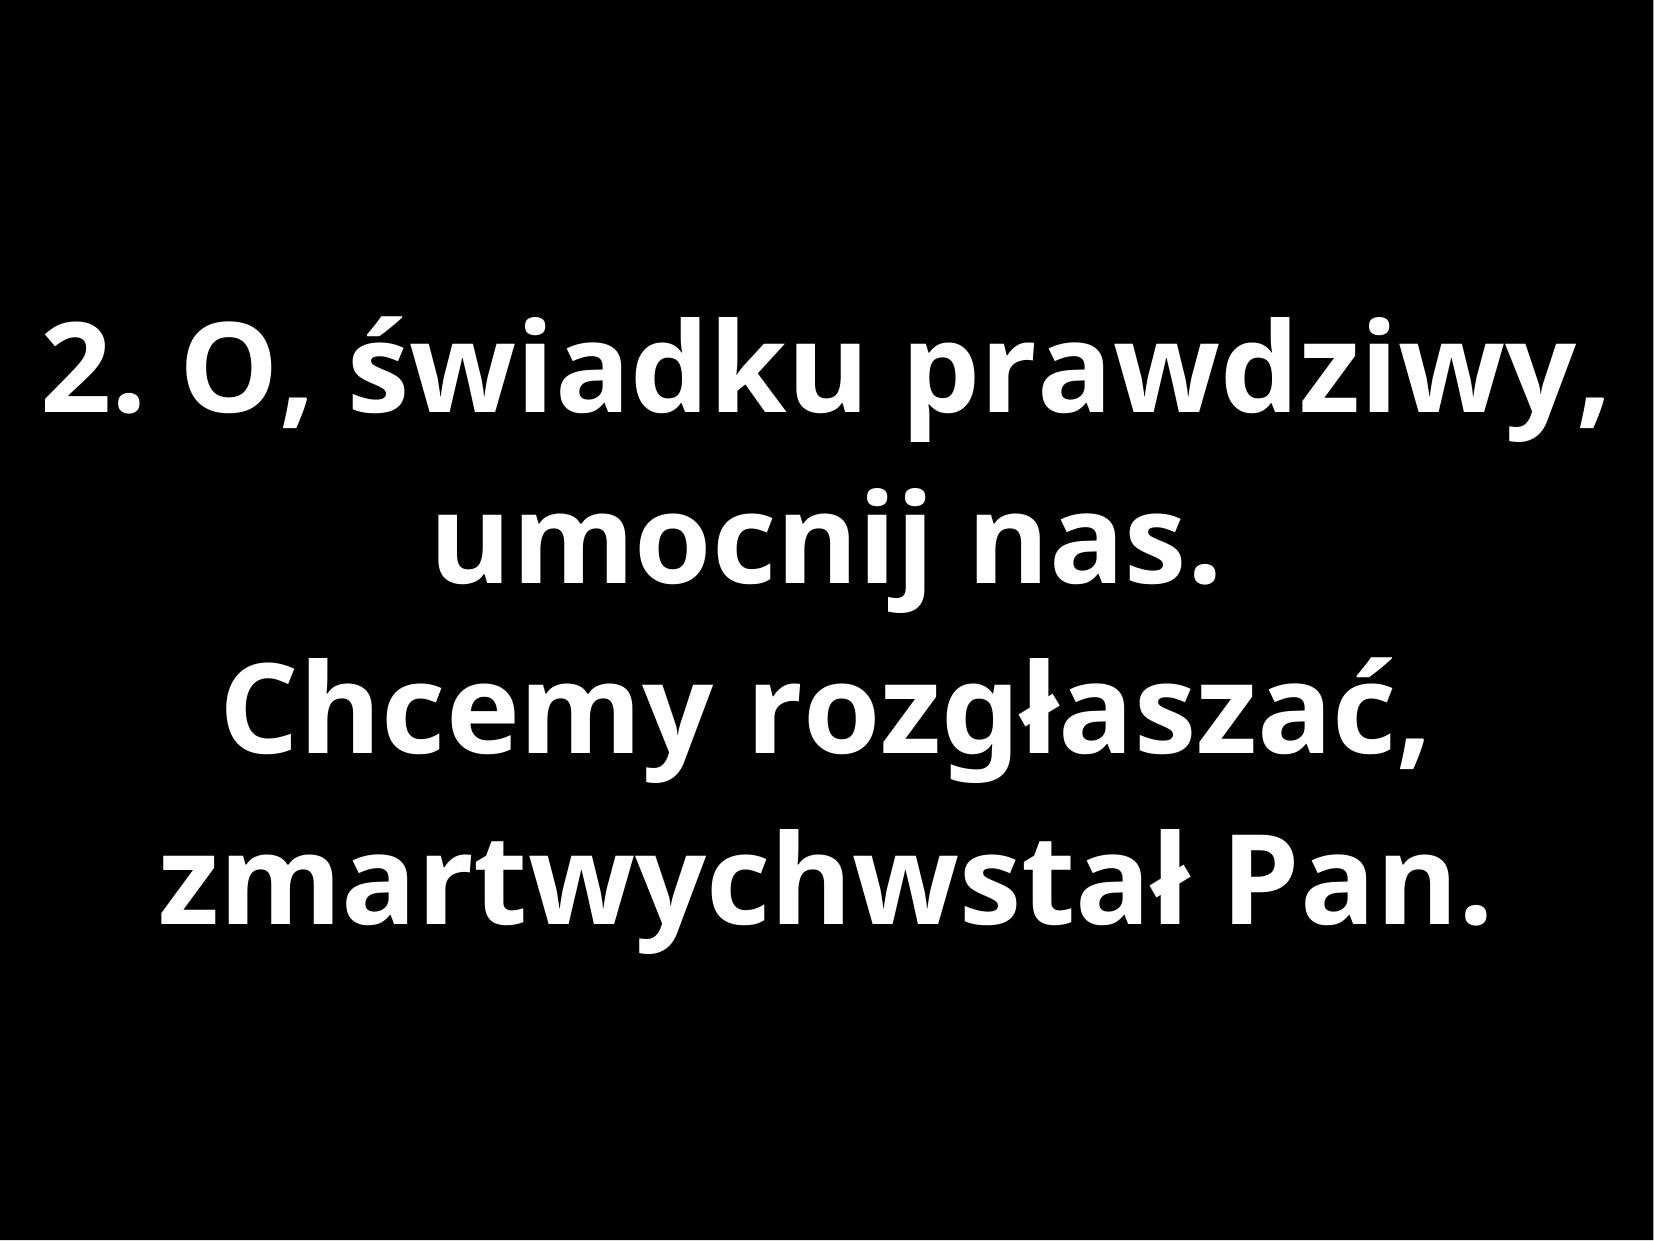

# 2. O, świadku prawdziwy, umocnij nas. Chcemy rozgłaszać, zmartwychwstał Pan.